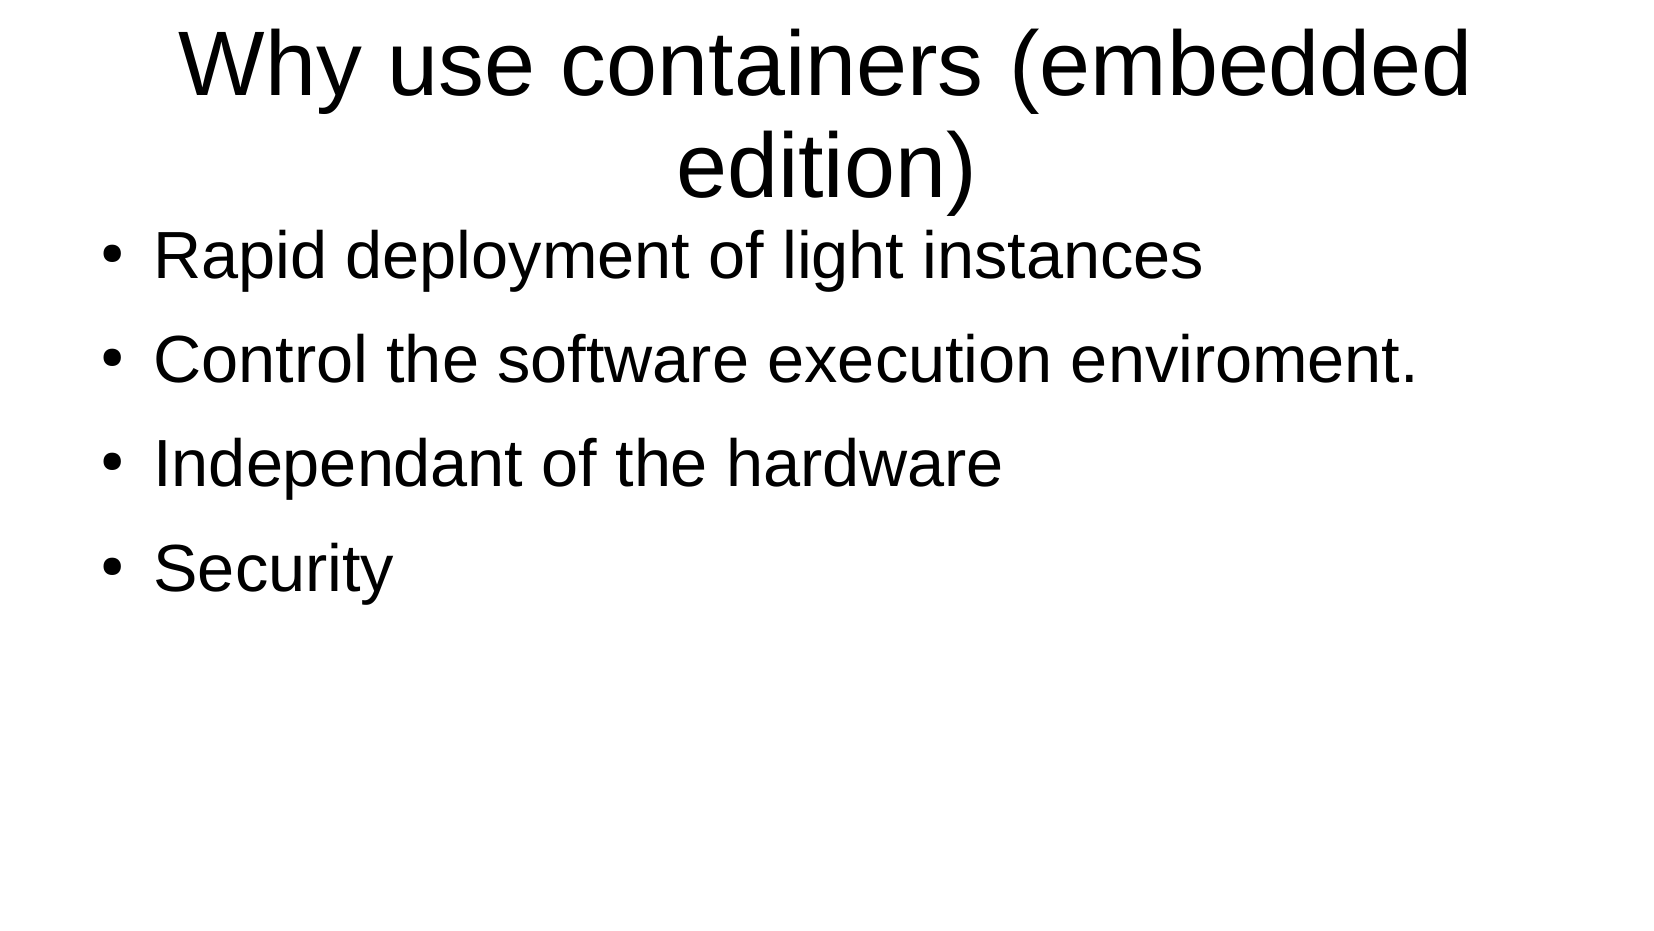

# Why use containers (embedded edition)
Rapid deployment of light instances
Control the software execution enviroment.
Independant of the hardware
Security